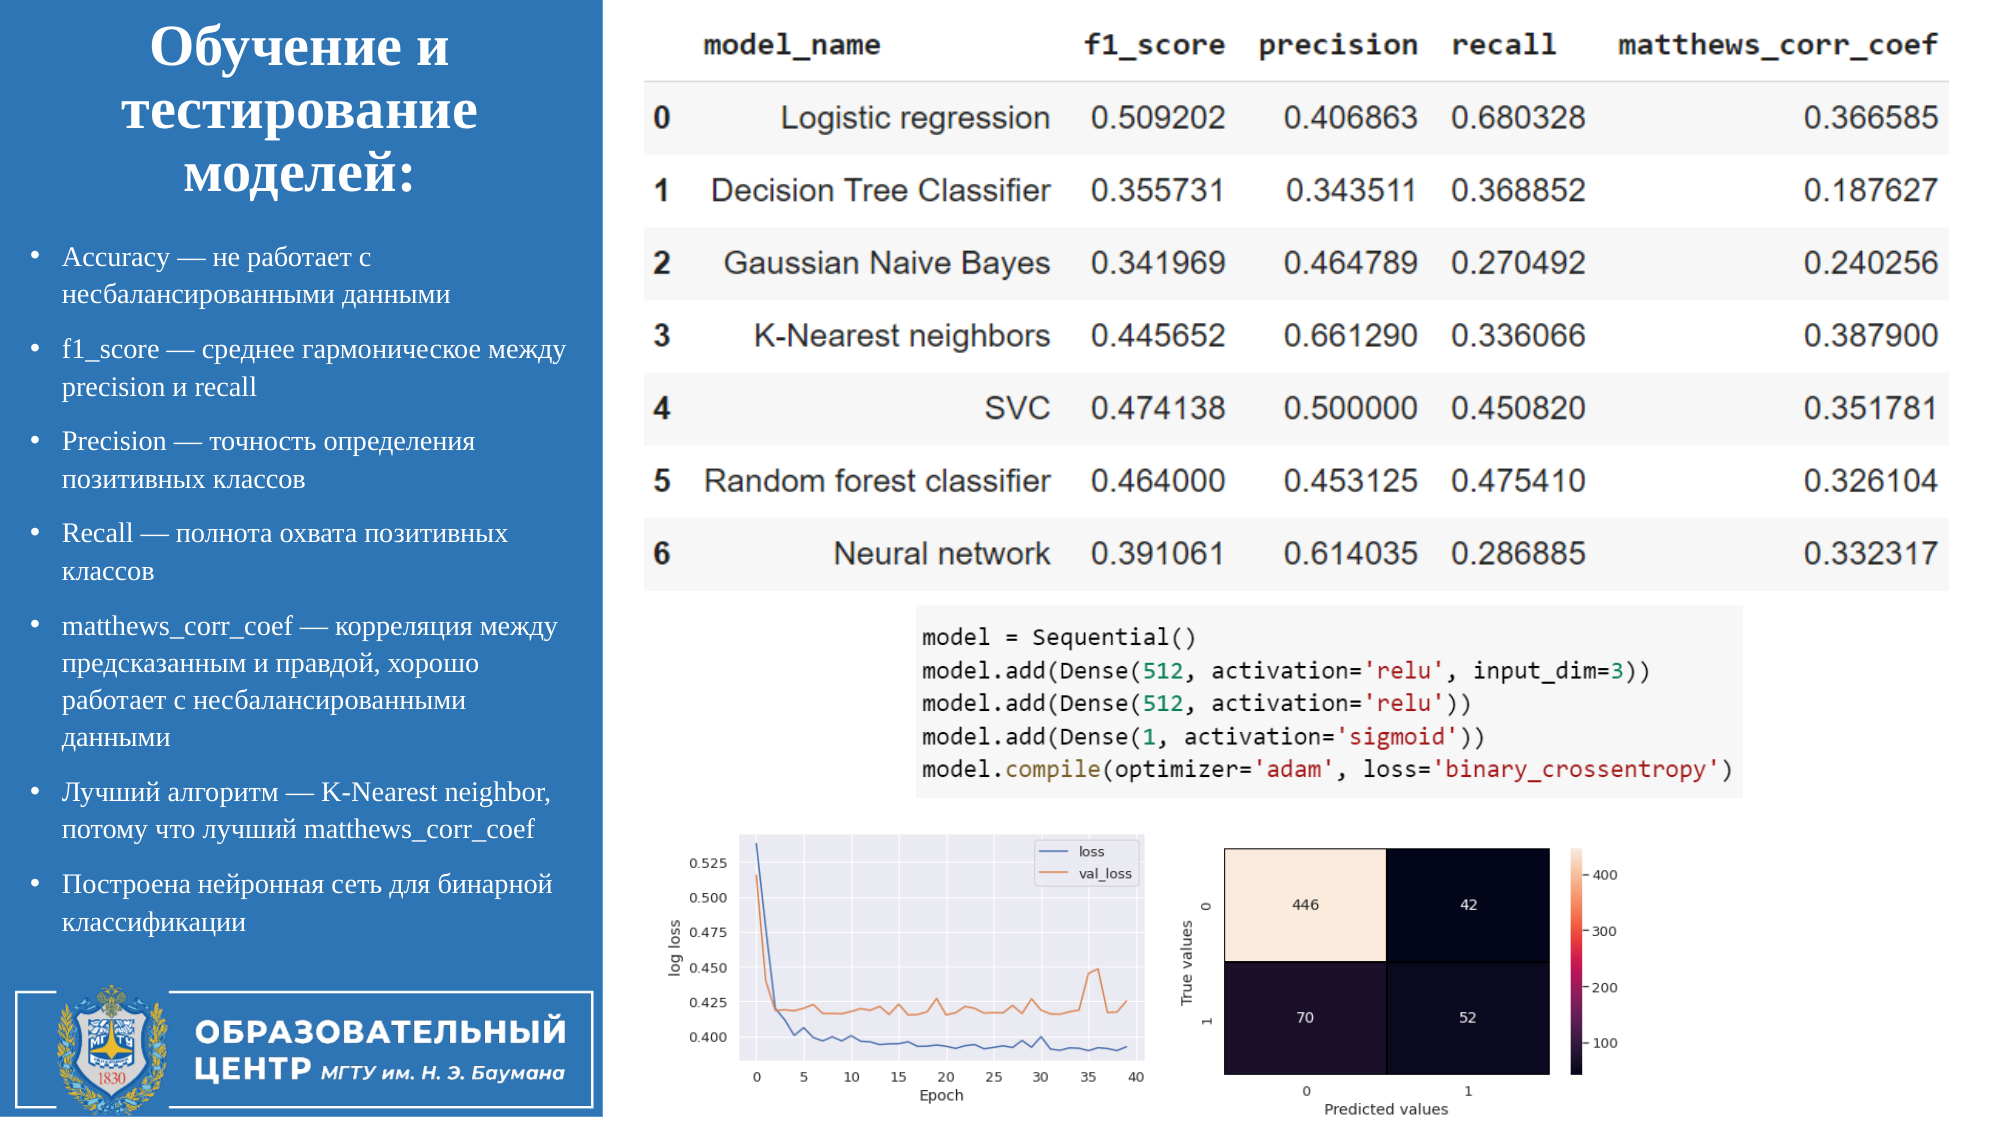

Обучение и тестирование моделей:
Accuracy — не работает с несбалансированными данными
f1_score — среднее гармоническое между precision и recall
Precision — точность определения позитивных классов
Recall — полнота охвата позитивных классов
matthews_corr_coef — корреляция между предсказанным и правдой, хорошо работает с несбалансированными данными
Лучший алгоритм — K-Nearest neighbor, потому что лучший matthews_corr_coef
Построена нейронная сеть для бинарной классификации